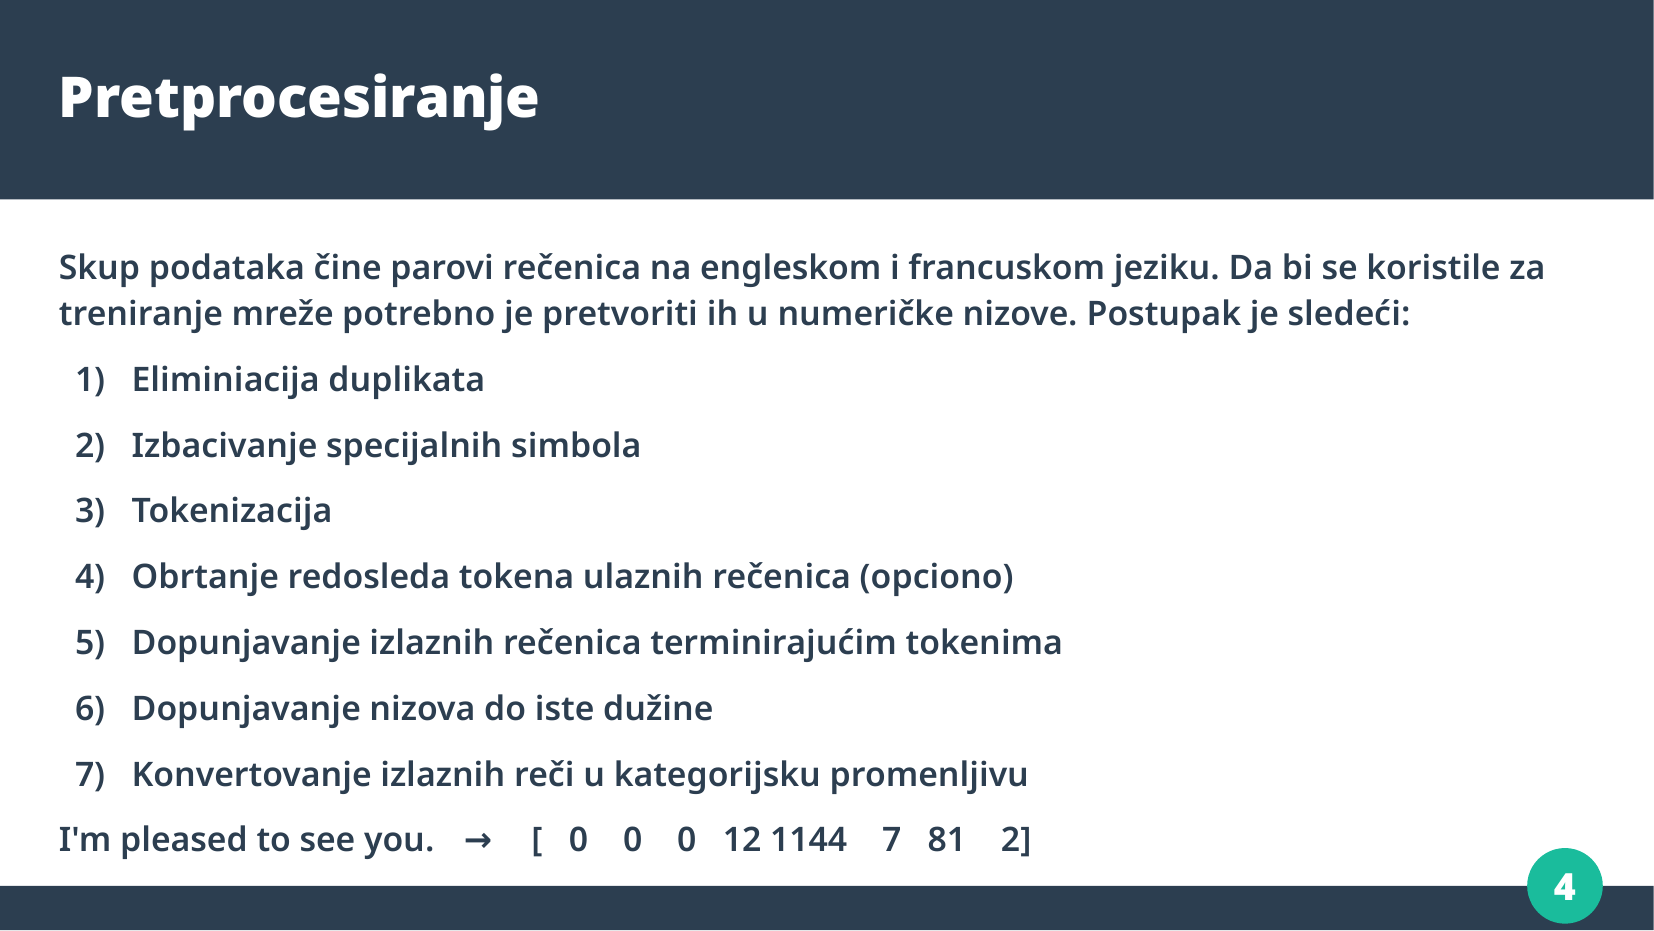

# Pretprocesiranje
Skup podataka čine parovi rečenica na engleskom i francuskom jeziku. Da bi se koristile za treniranje mreže potrebno je pretvoriti ih u numeričke nizove. Postupak je sledeći:
 Eliminiacija duplikata
 Izbacivanje specijalnih simbola
 Tokenizacija
 Obrtanje redosleda tokena ulaznih rečenica (opciono)
 Dopunjavanje izlaznih rečenica terminirajućim tokenima
 Dopunjavanje nizova do iste dužine
 Konvertovanje izlaznih reči u kategorijsku promenljivu
I'm pleased to see you. 	→ 	[ 0 0 0 12 1144 7 81 2]